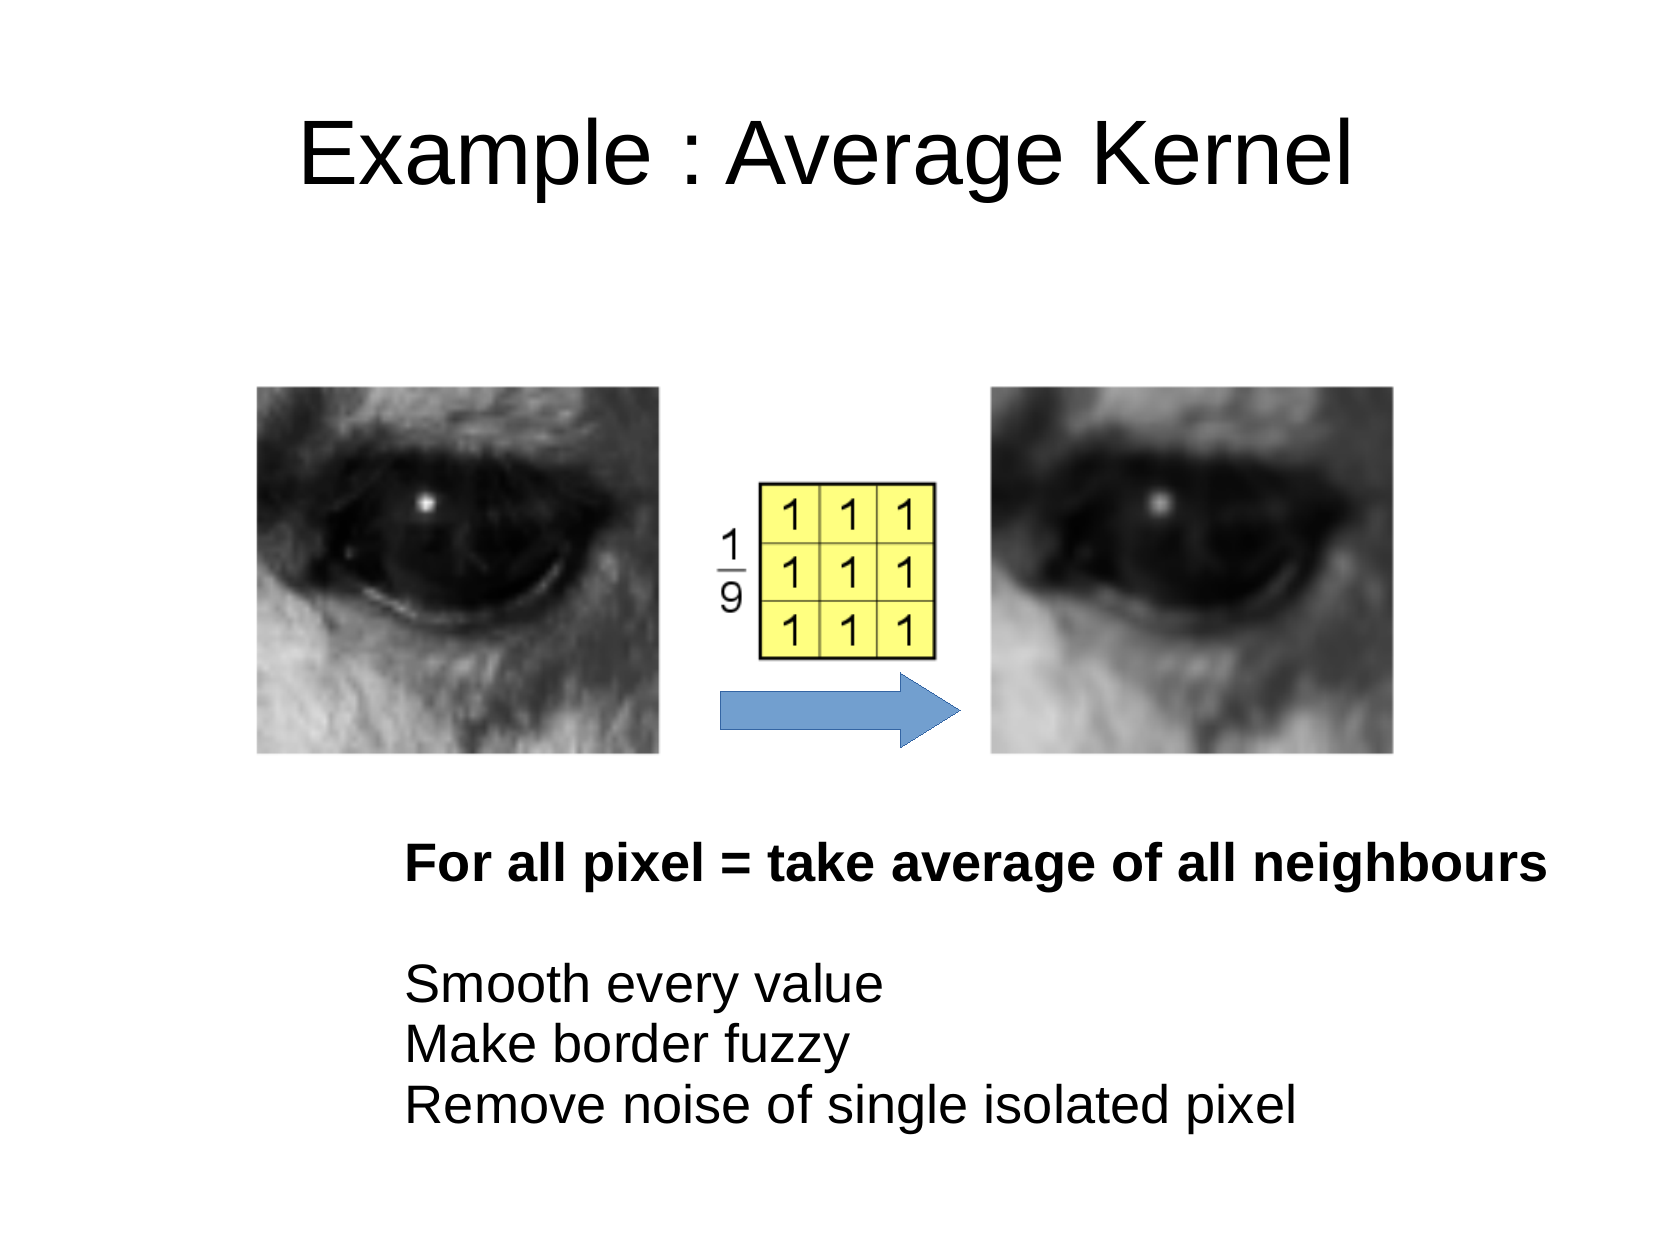

# Example : Average Kernel
For all pixel = take average of all neighbours
Smooth every value
Make border fuzzy
Remove noise of single isolated pixel